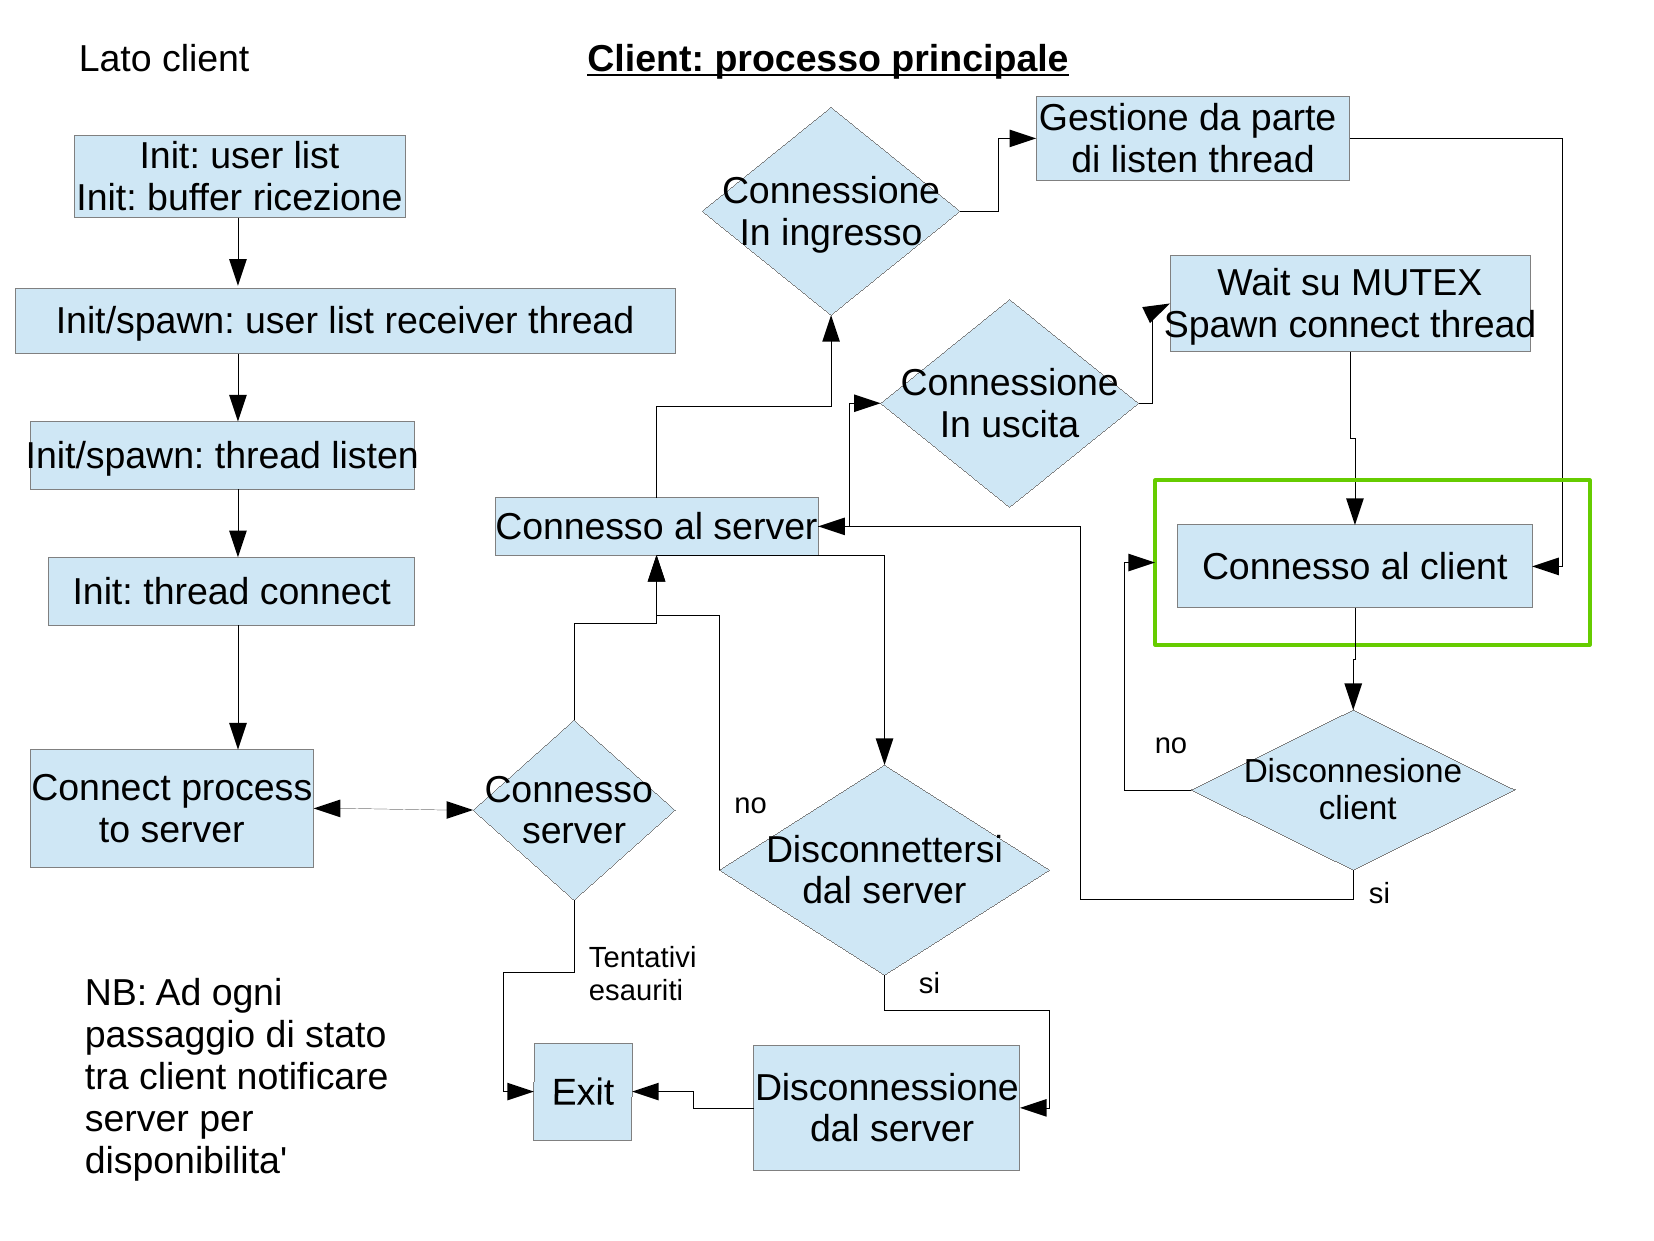

Lato client
Client: processo principale
Gestione da parte
di listen thread
Connessione
In ingresso
Init: user list
Init: buffer ricezione
Wait su MUTEX
Spawn connect thread
Init/spawn: user list receiver thread
Connessione
In uscita
Init/spawn: thread listen
Connesso al server
Connesso al client
Init: thread connect
Disconnesione
 client
Connesso
server
no
Connect process
to server
Disconnettersi
dal server
no
si
Tentativi esauriti
si
NB: Ad ogni passaggio di stato tra client notificare server per disponibilita'
Exit
Disconnessione
 dal server